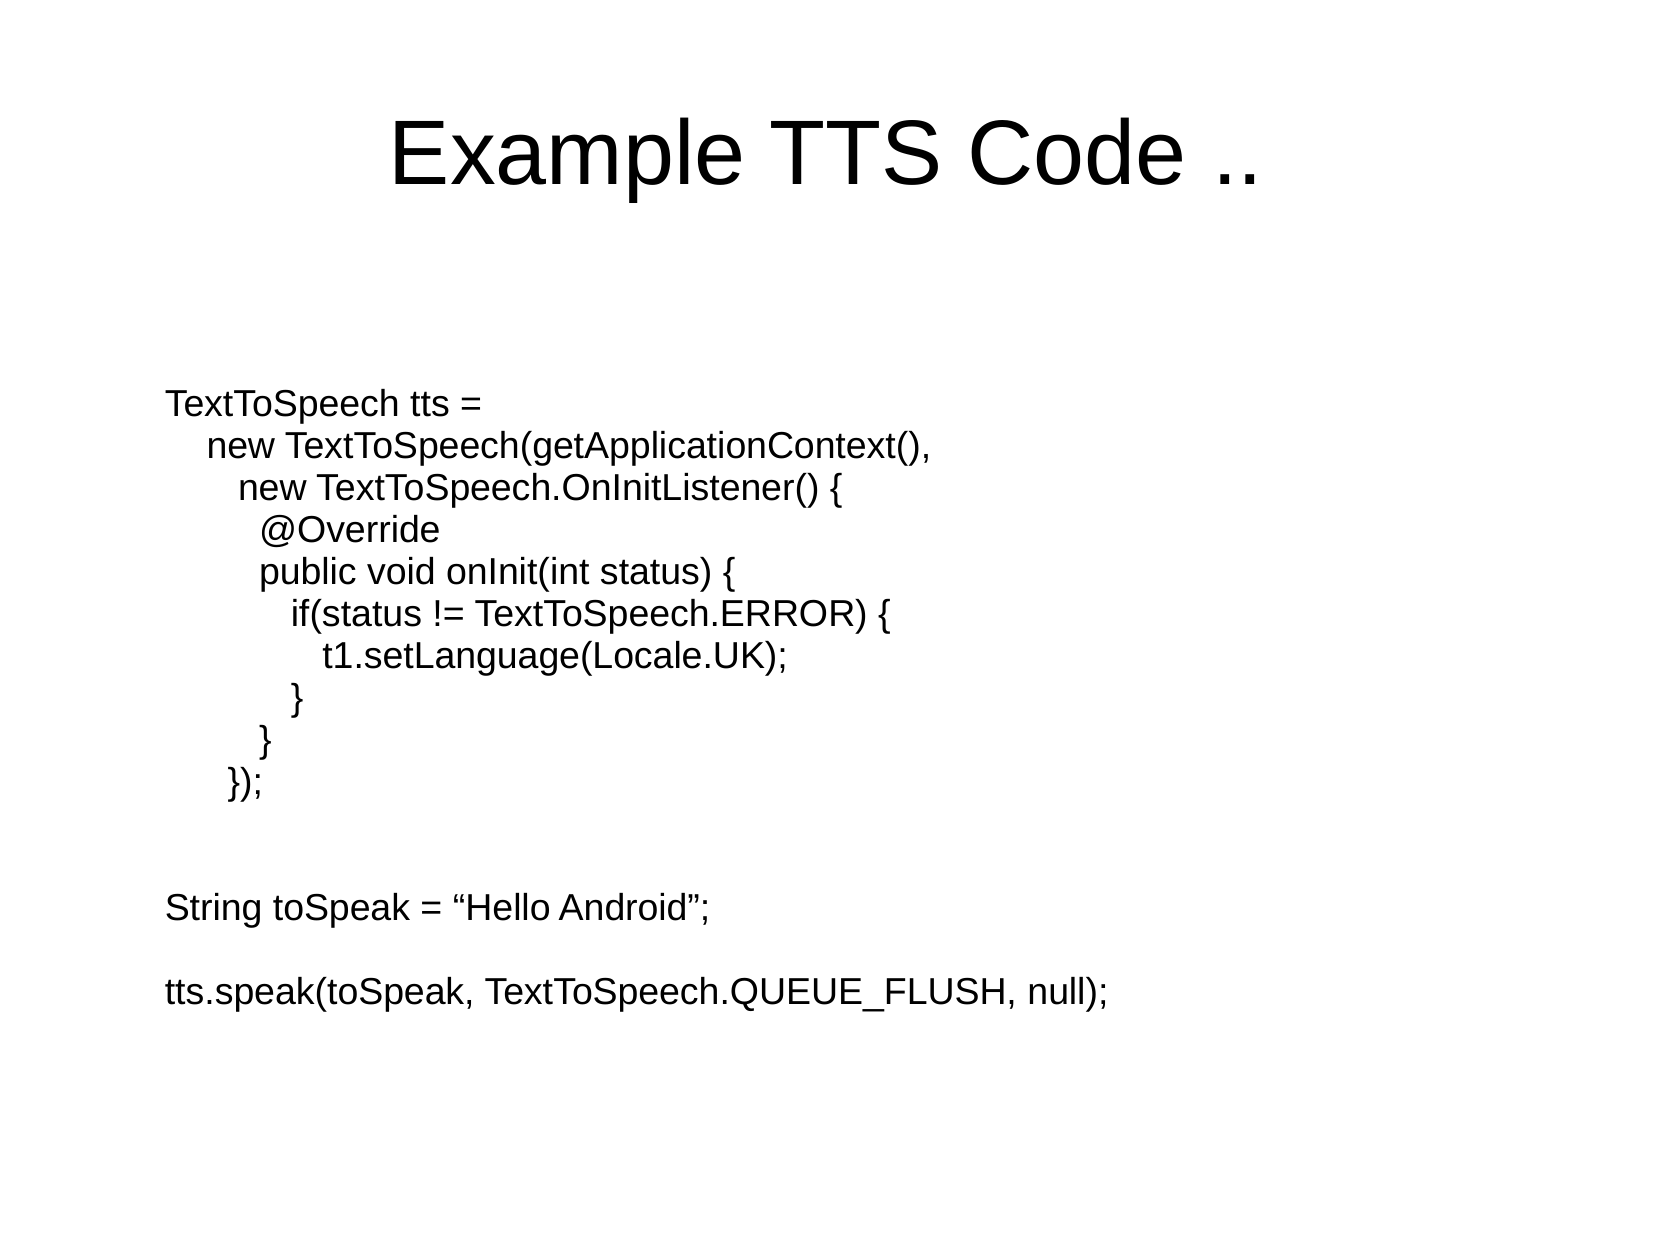

# Example TTS Code ..
TextToSpeech tts =
 new TextToSpeech(getApplicationContext(),
 new TextToSpeech.OnInitListener() {
 @Override
 public void onInit(int status) {
 if(status != TextToSpeech.ERROR) {
 t1.setLanguage(Locale.UK);
 }
 }
 });
String toSpeak = “Hello Android”;
tts.speak(toSpeak, TextToSpeech.QUEUE_FLUSH, null);